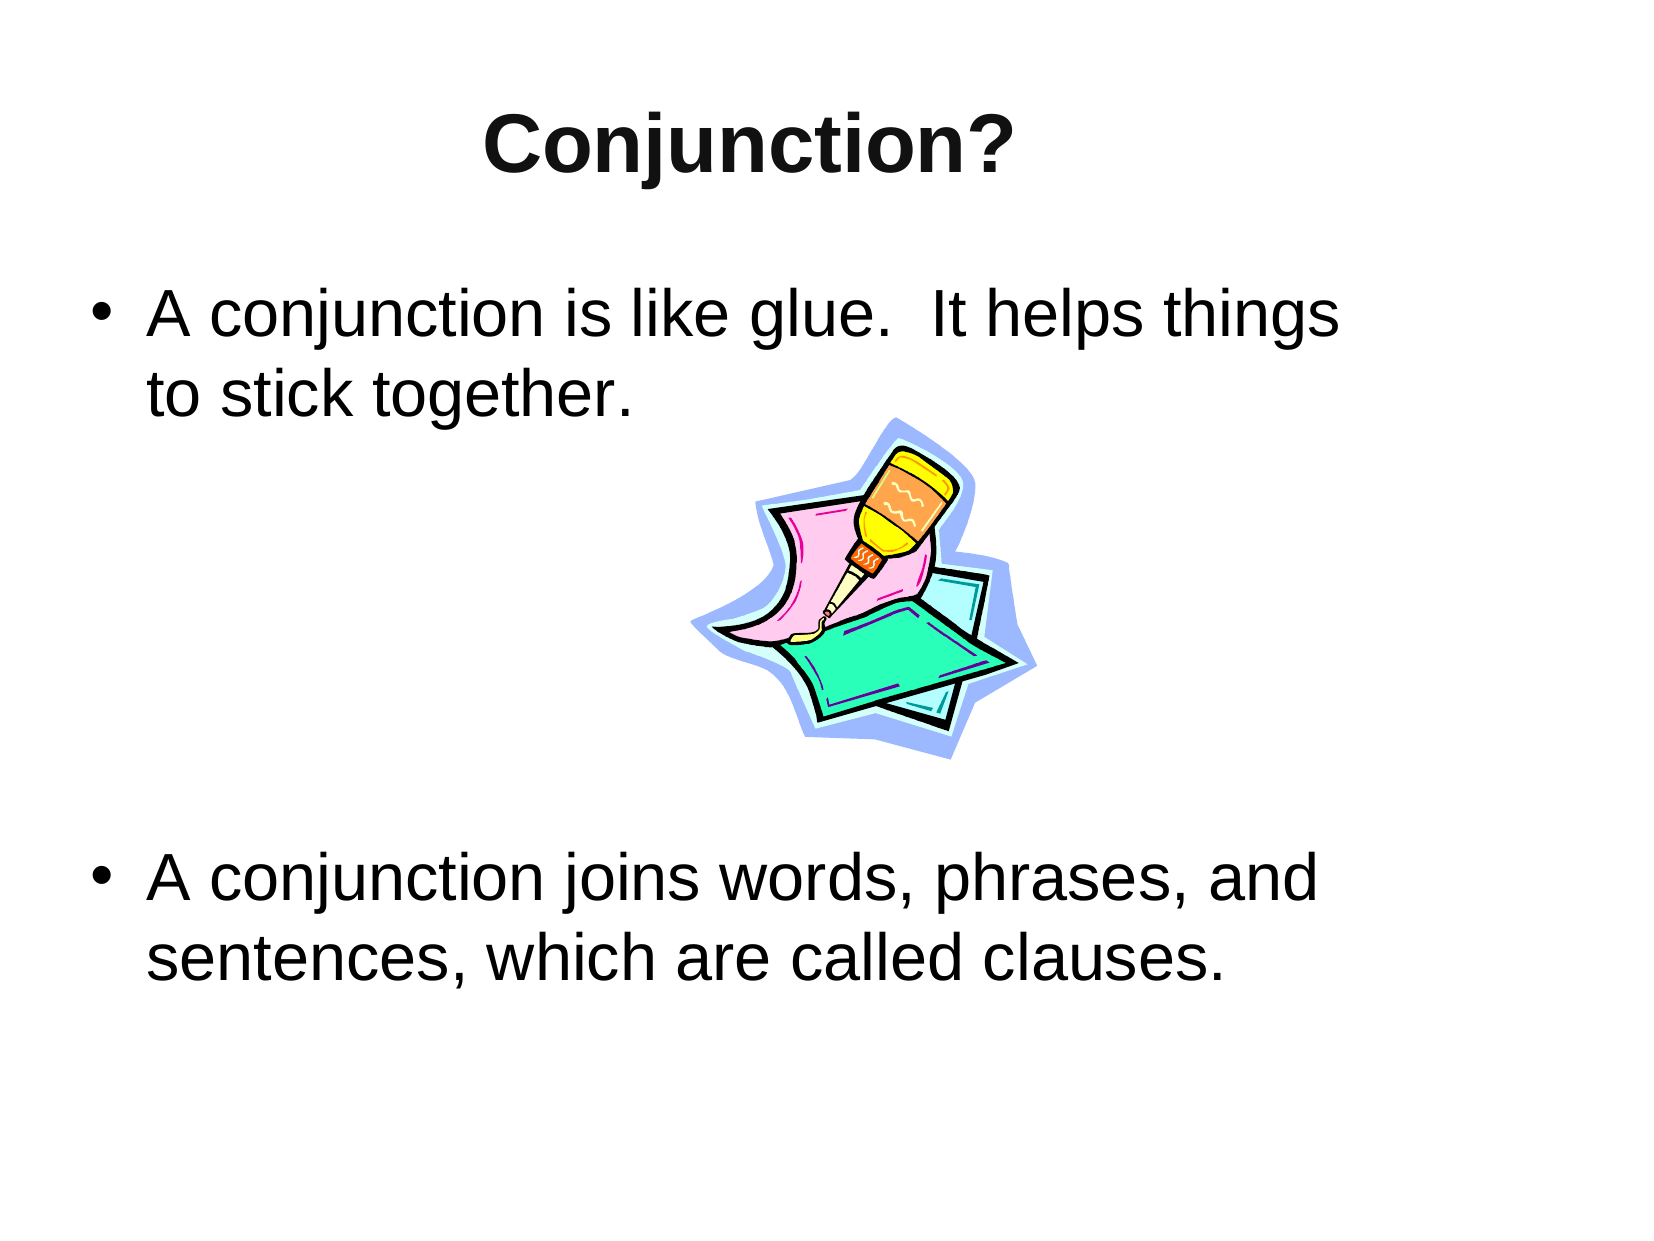

# Conjunction?
A conjunction is like glue. It helps things to stick together.
A conjunction joins words, phrases, and sentences, which are called clauses.